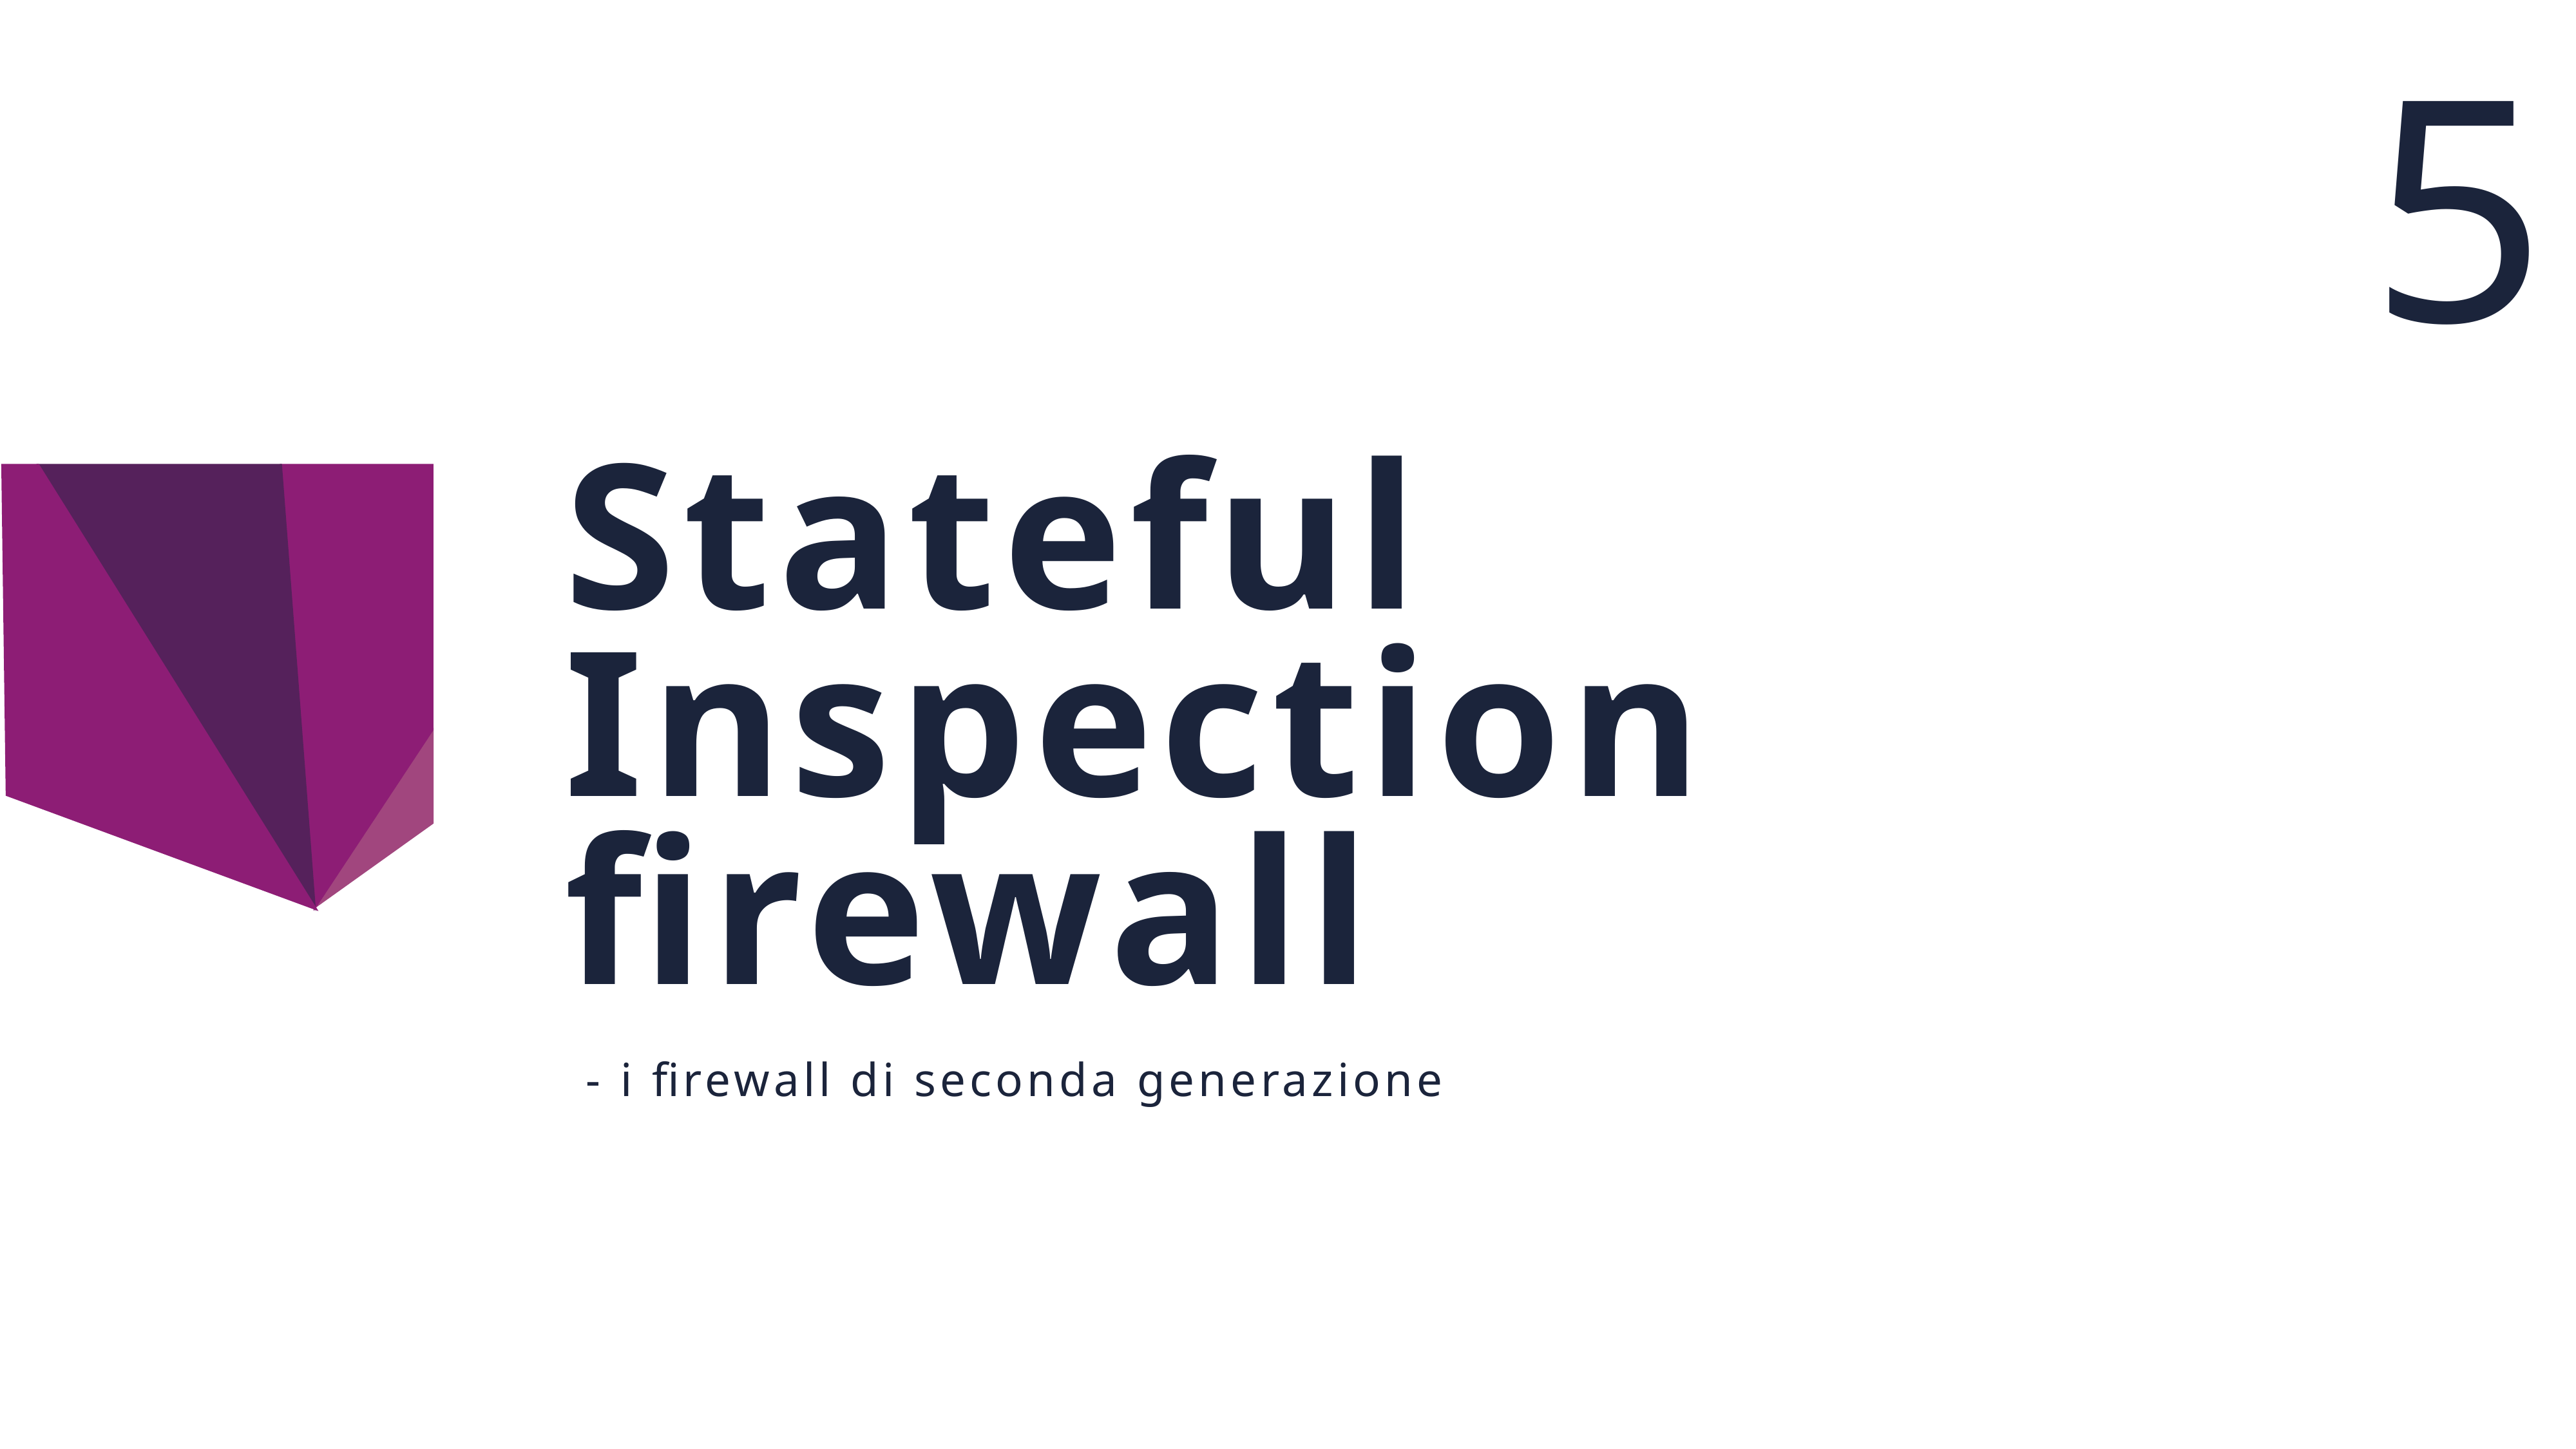

5
Stateful
Inspection
firewall
- i firewall di seconda generazione